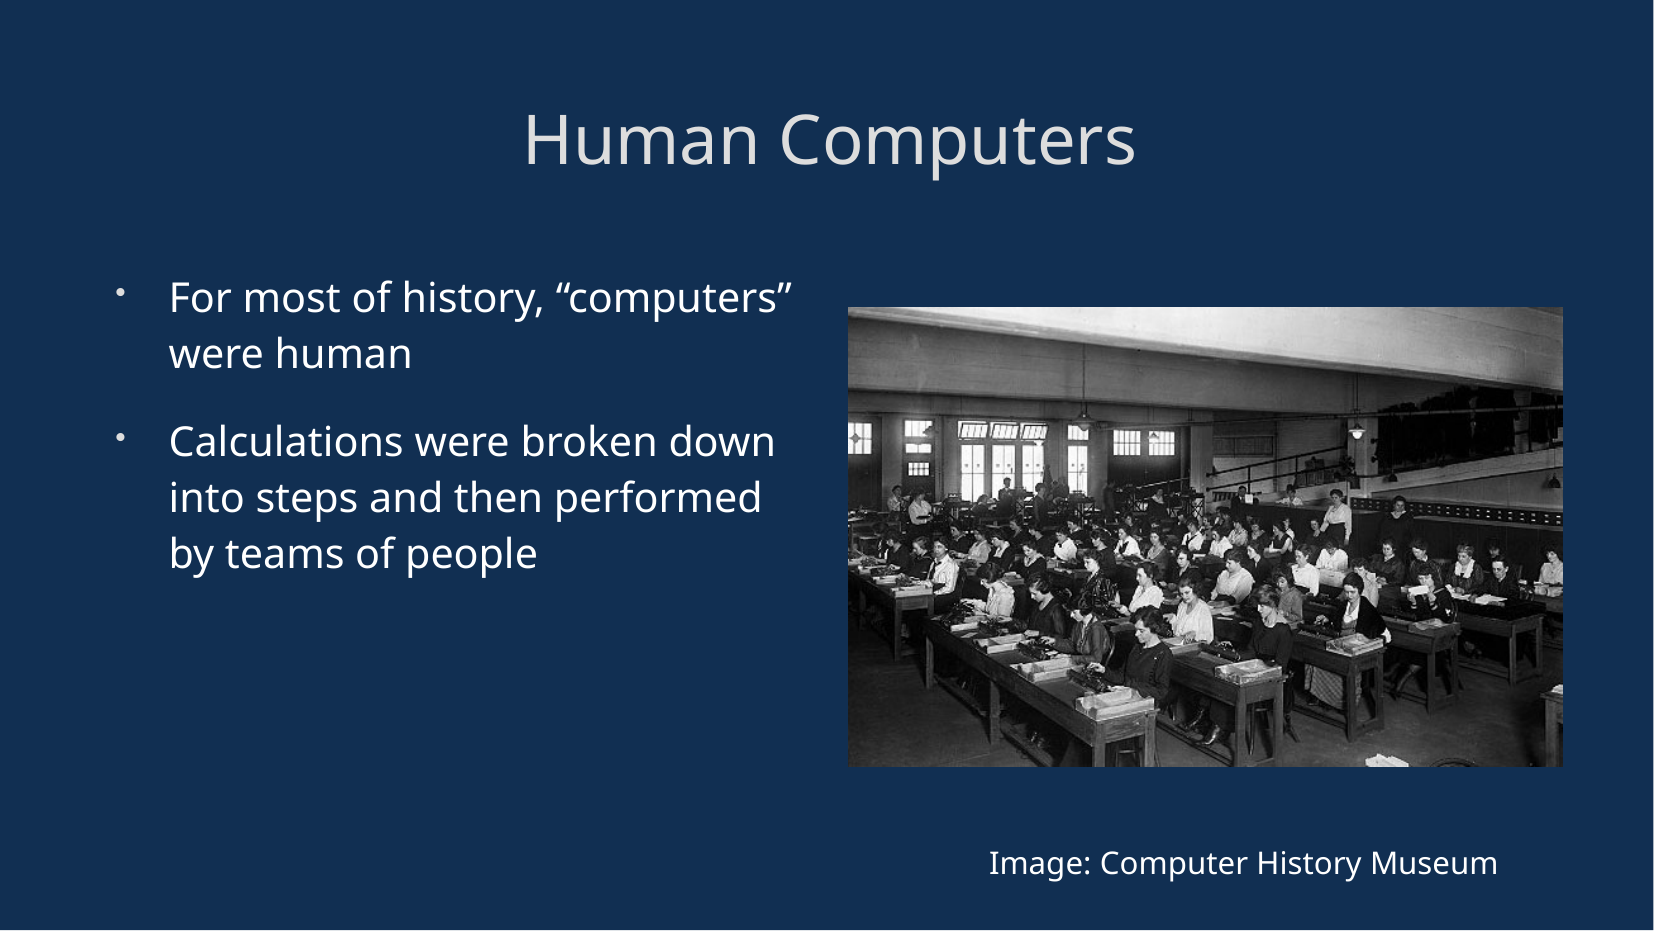

# Human Computers
For most of history, “computers” were human
Calculations were broken down into steps and then performed by teams of people
Image: Computer History Museum